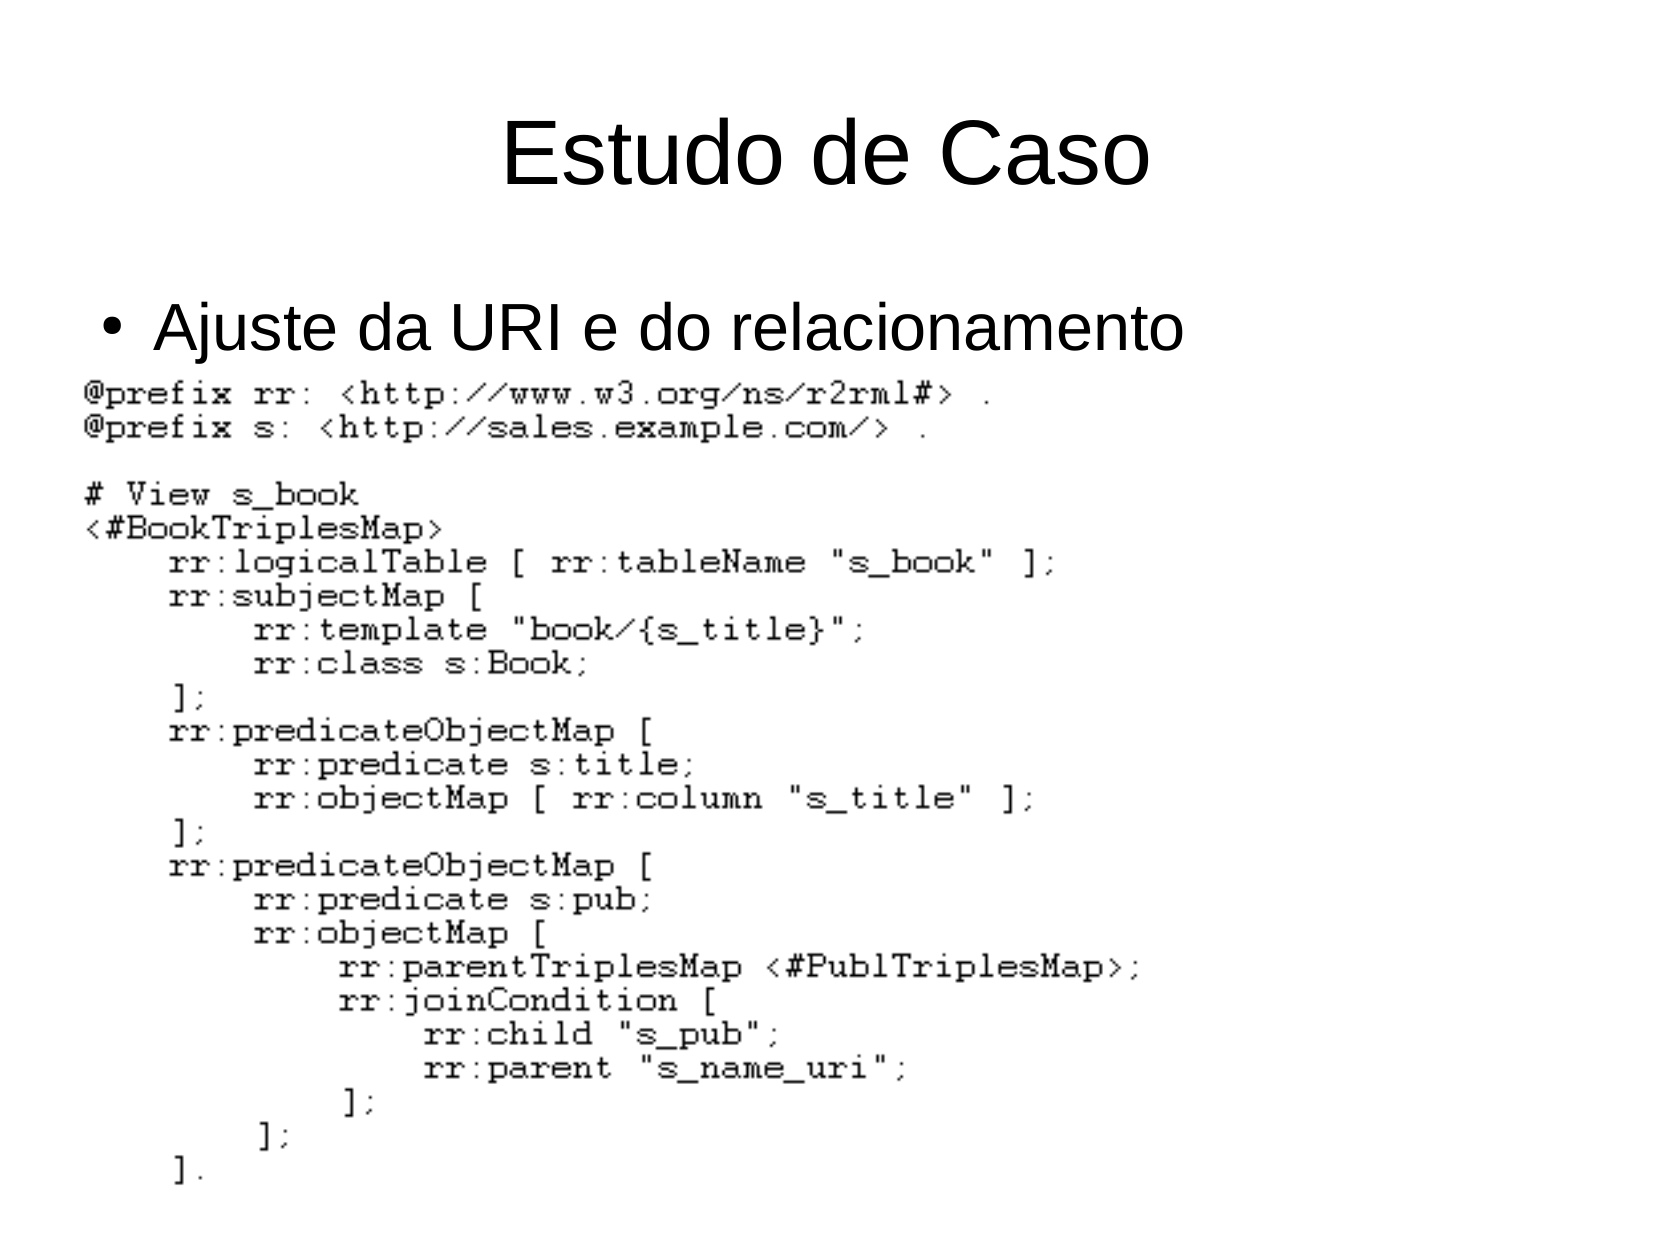

# Estudo de Caso
Ajuste da URI e do relacionamento